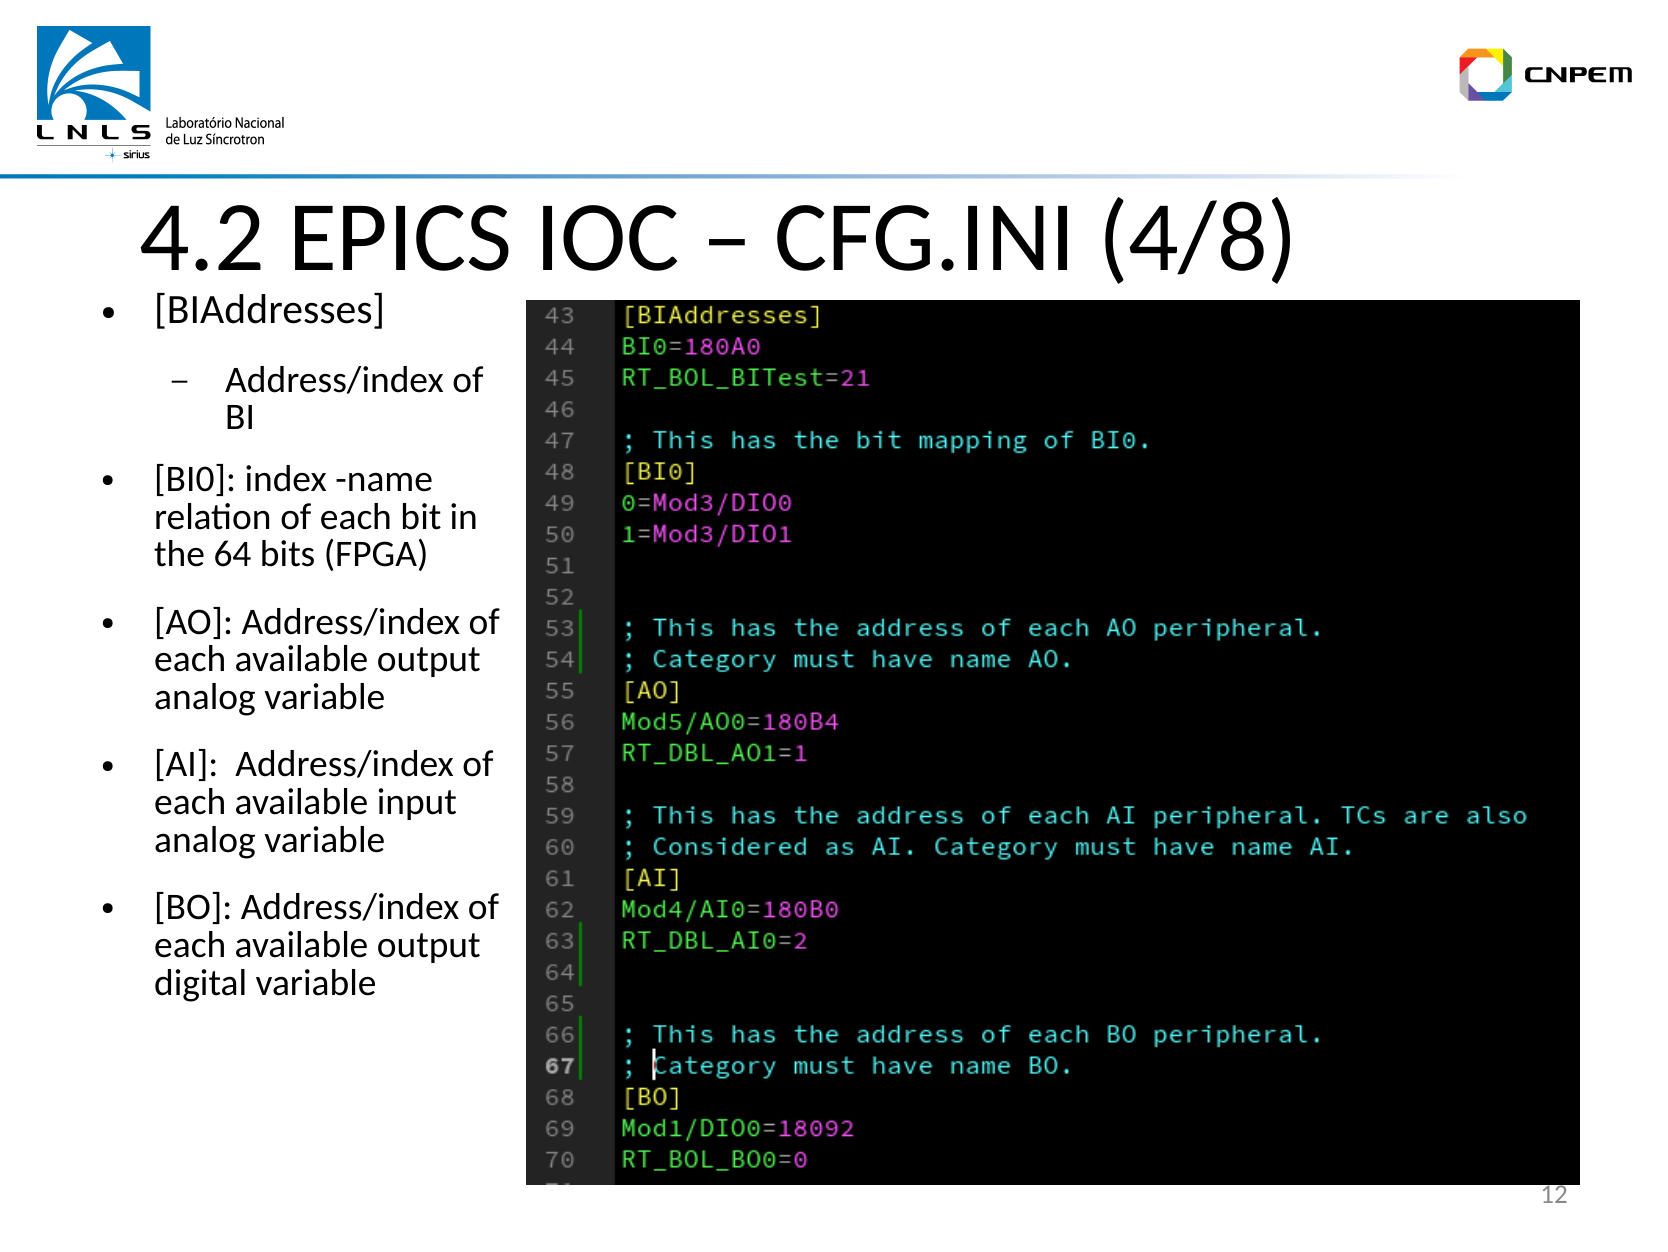

4.2 EPICS IOC – CFG.INI (4/8)
# [BIAddresses]
Address/index of BI
[BI0]: index -name relation of each bit in the 64 bits (FPGA)
[AO]: Address/index of each available output analog variable
[AI]: Address/index of each available input analog variable
[BO]: Address/index of each available output digital variable
12